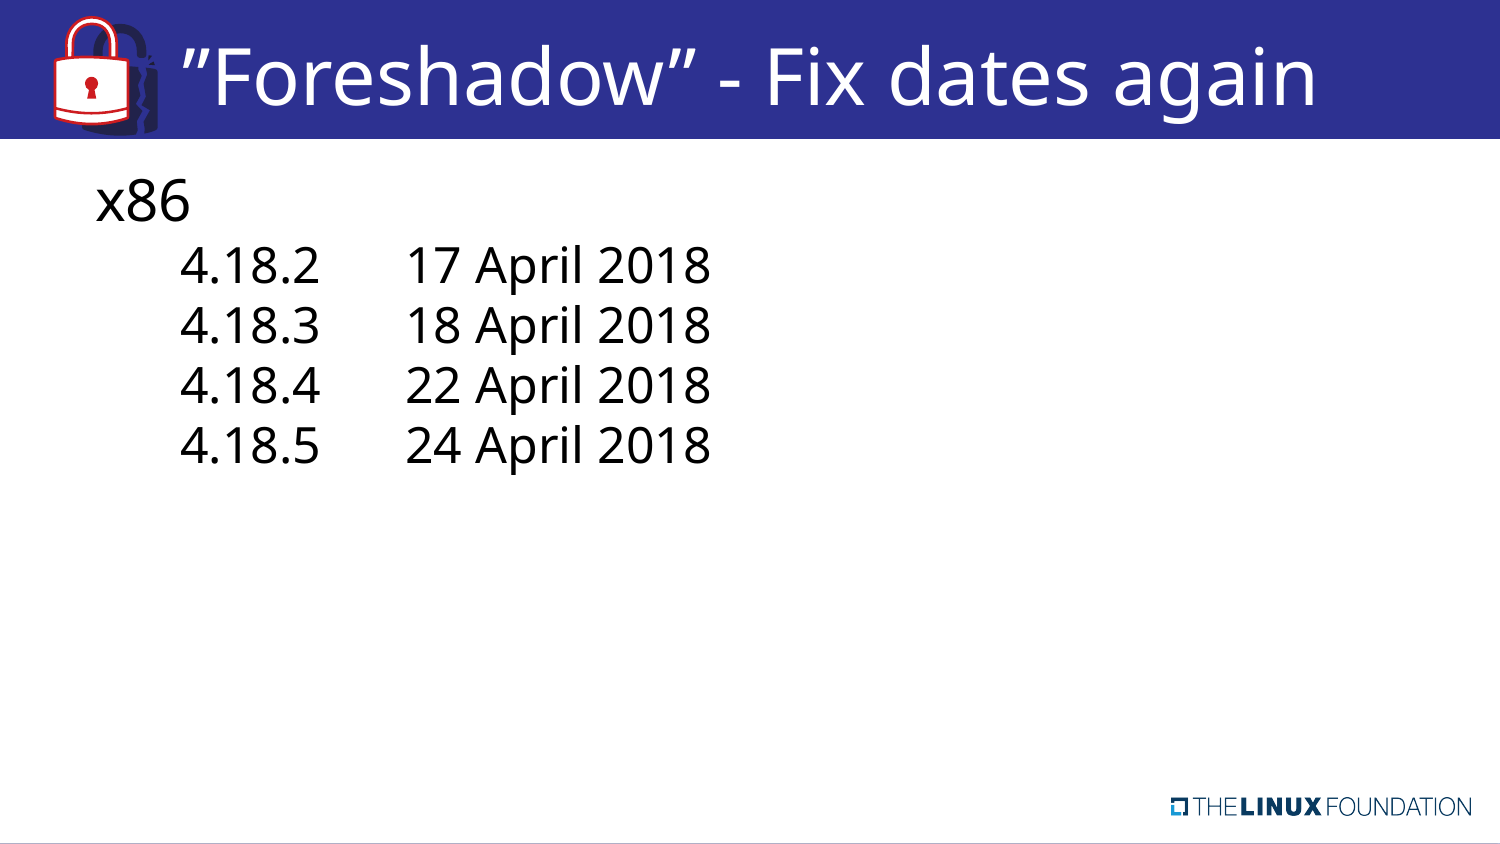

”Foreshadow” - Fix dates again
# x86
4.18.2		17 April 2018
4.18.3		18 April 2018
4.18.4		22 April 2018
4.18.5		24 April 2018